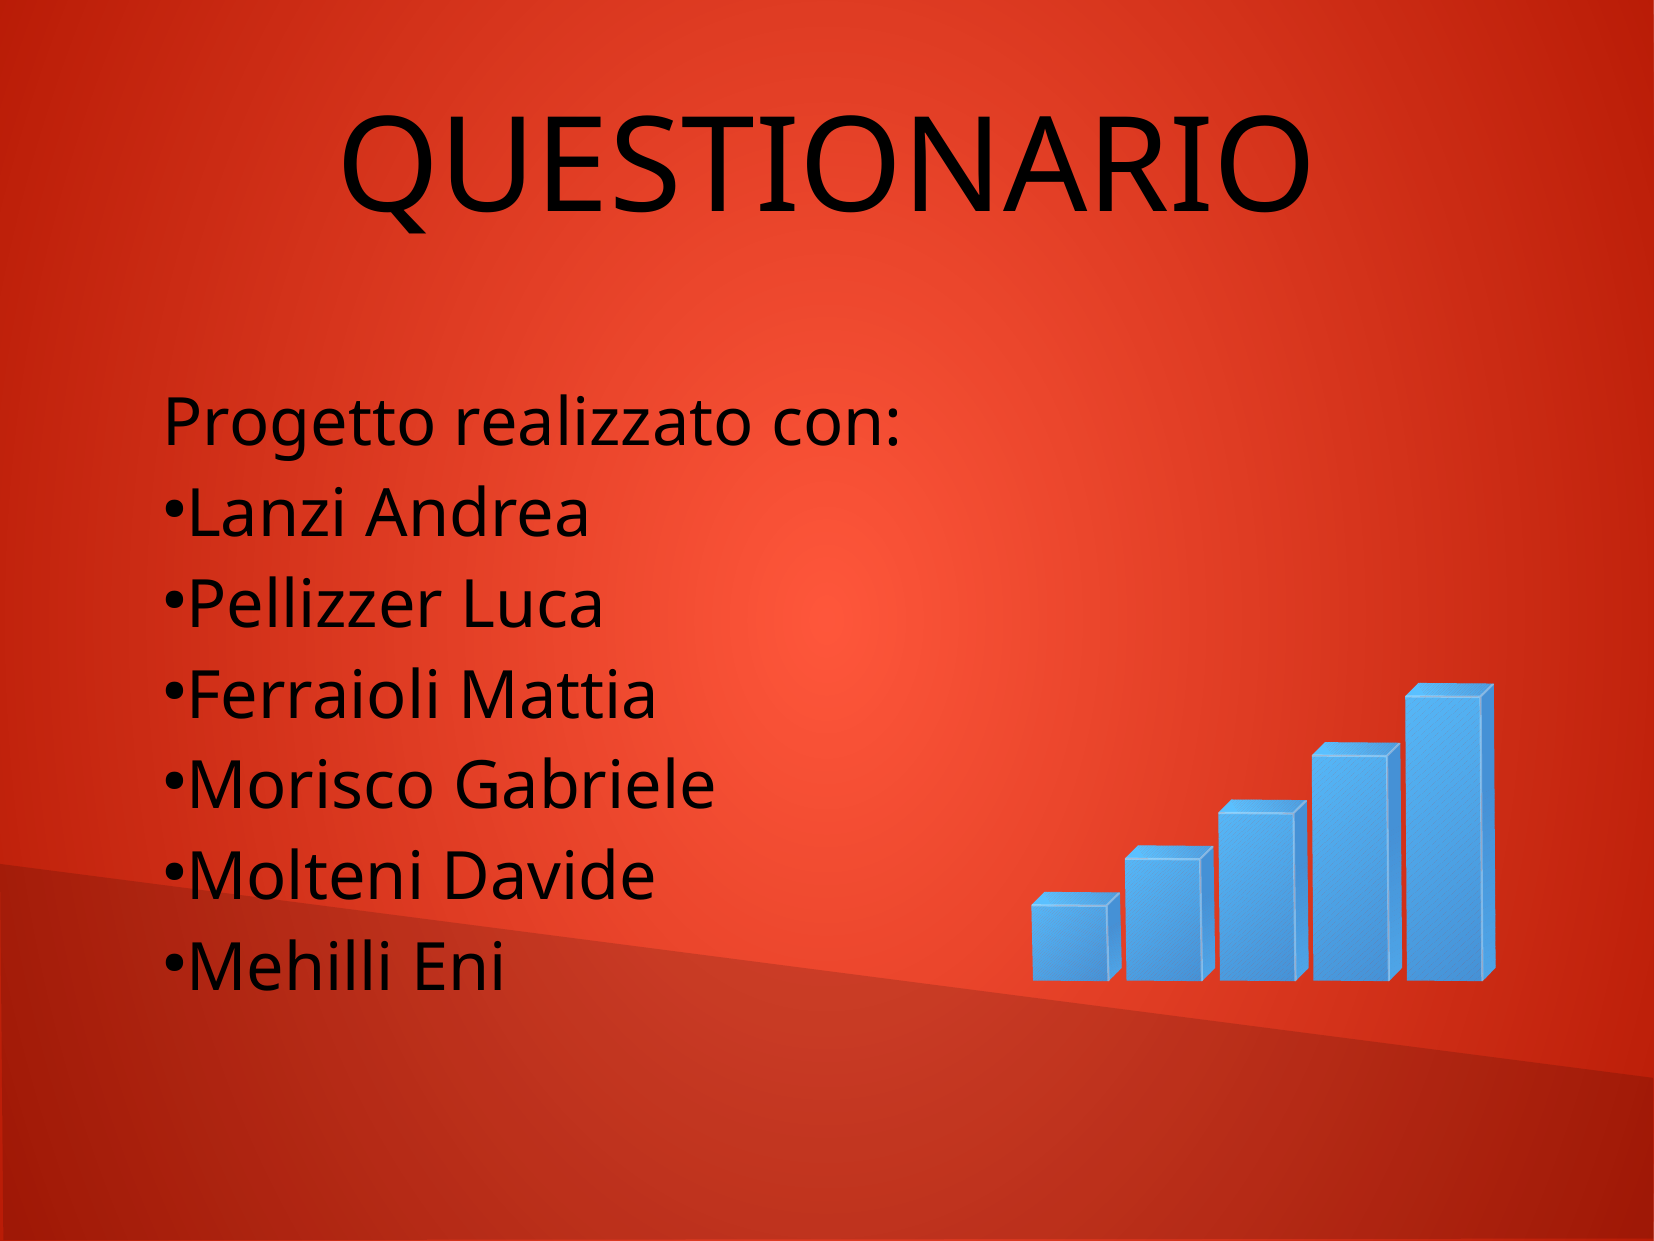

QUESTIONARIO
# Progetto realizzato con:
Lanzi Andrea
Pellizzer Luca
Ferraioli Mattia
Morisco Gabriele
Molteni Davide
Mehilli Eni